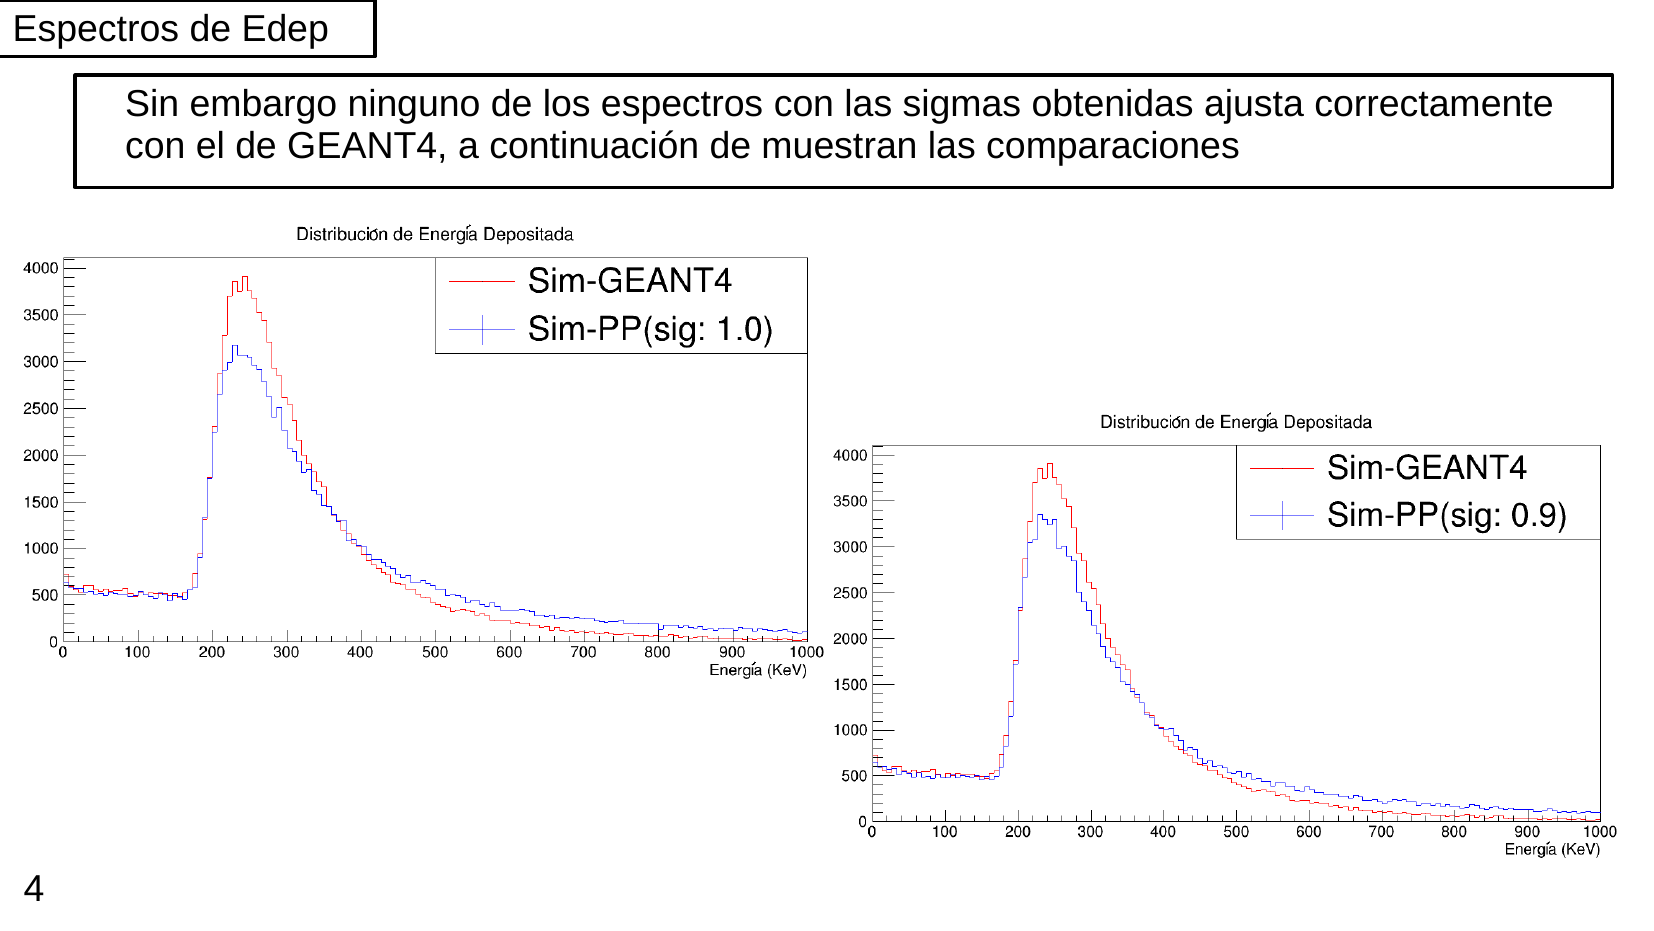

Espectros de Edep
Sin embargo ninguno de los espectros con las sigmas obtenidas ajusta correctamente con el de GEANT4, a continuación de muestran las comparaciones